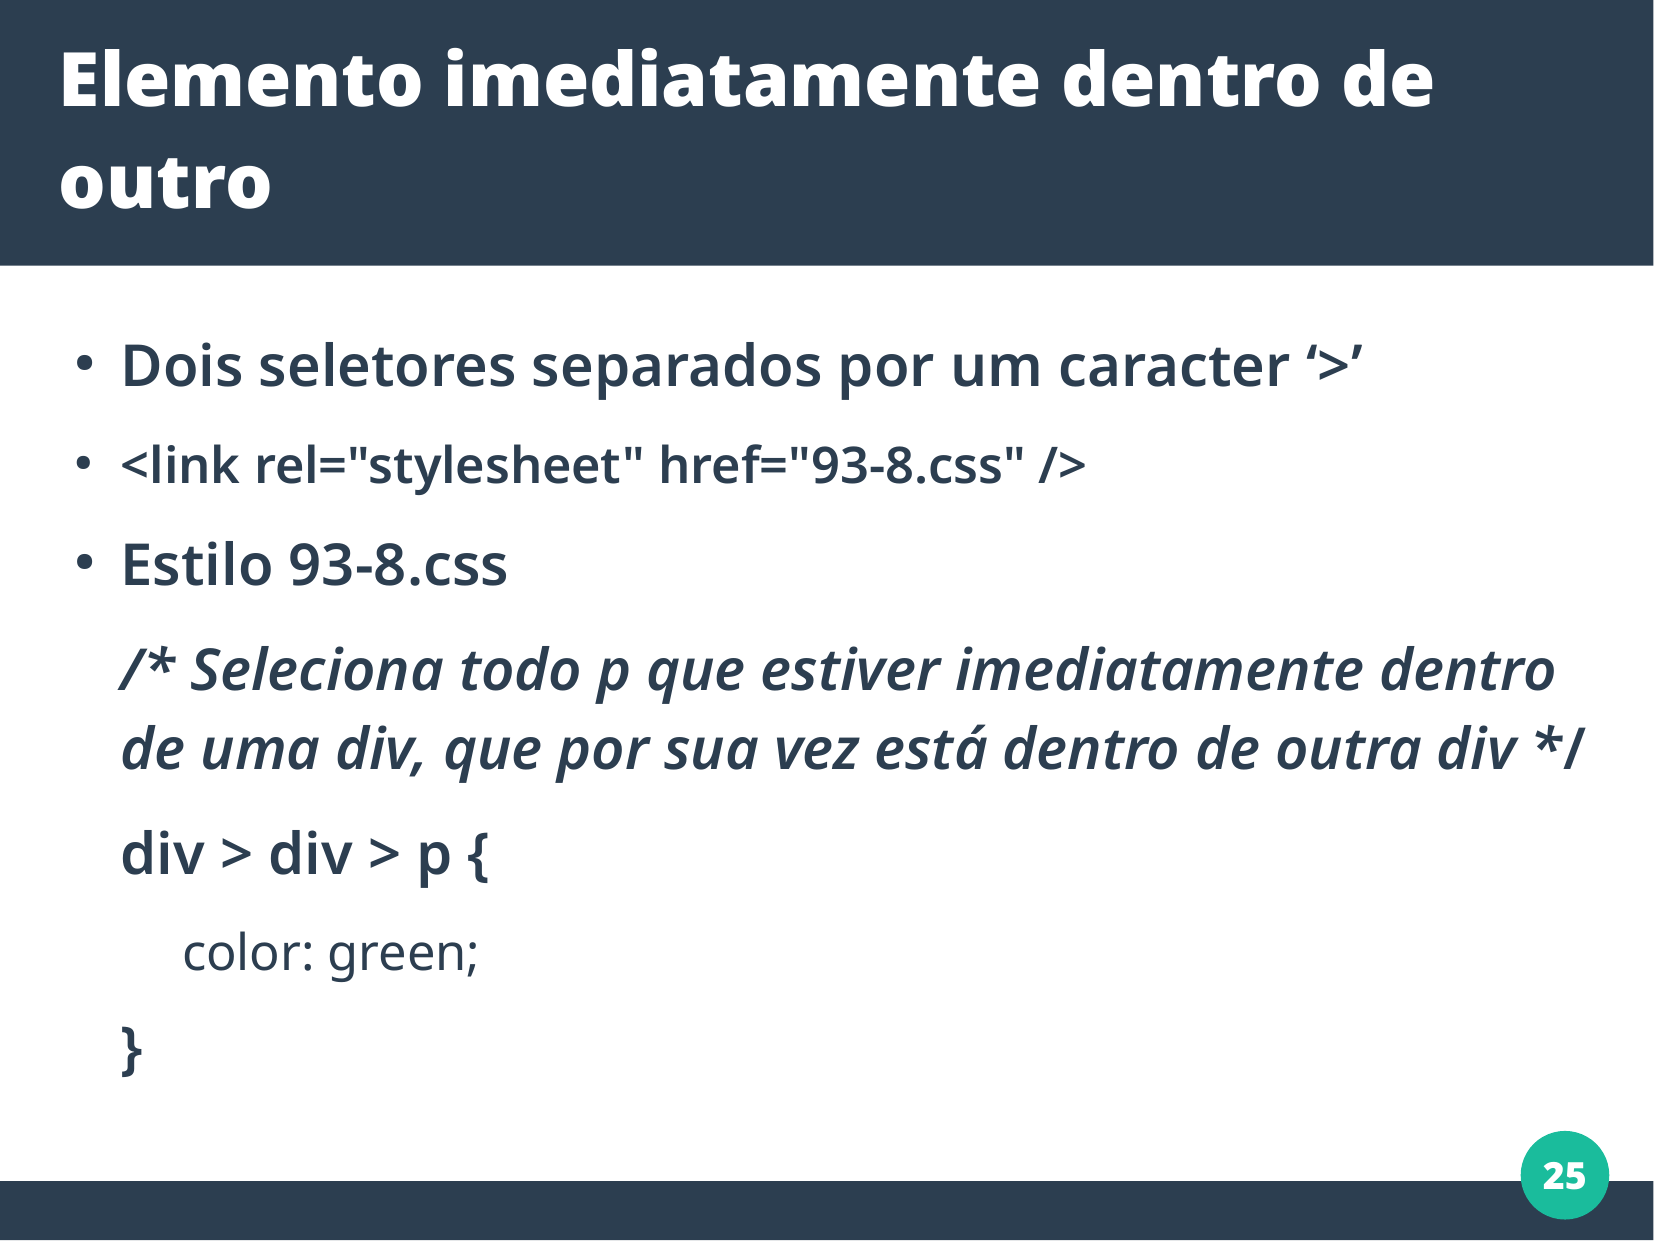

# Elemento imediatamente dentro de outro
Dois seletores separados por um caracter ‘>’
<link rel="stylesheet" href="93-8.css" />
Estilo 93-8.css
/* Seleciona todo p que estiver imediatamente dentro de uma div, que por sua vez está dentro de outra div */
div > div > p {
color: green;
}
25